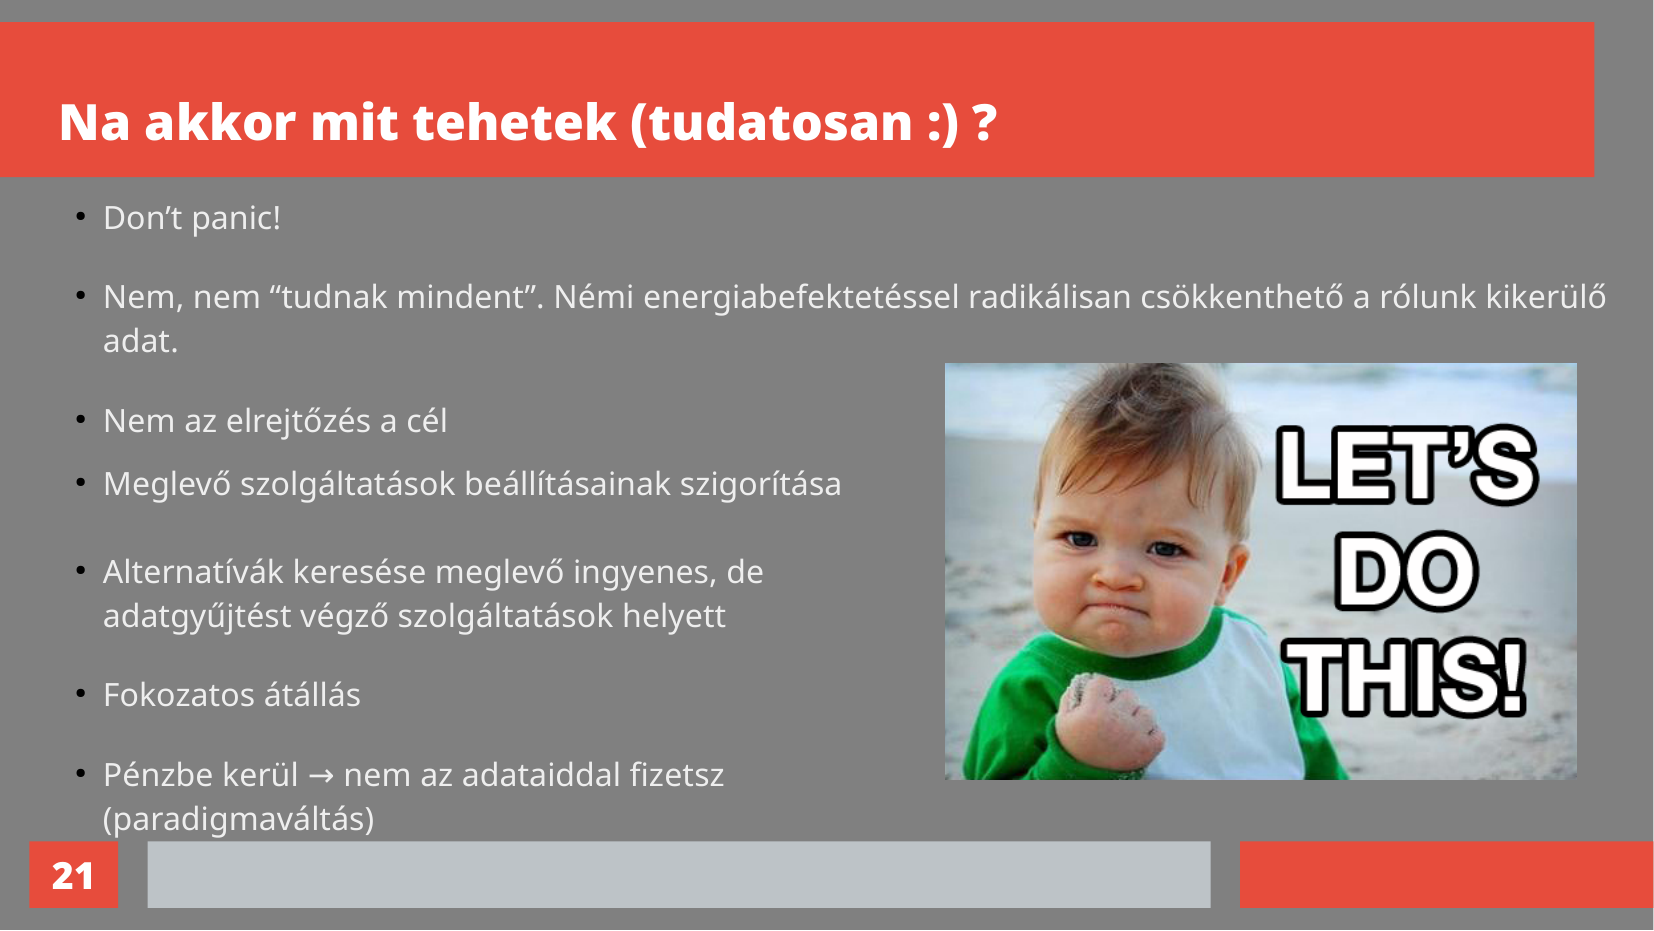

# Na akkor mit tehetek (tudatosan :) ?
Don’t panic!
Nem, nem “tudnak mindent”. Némi energiabefektetéssel radikálisan csökkenthető a rólunk kikerülő adat.
Nem az elrejtőzés a cél
Meglevő szolgáltatások beállításainak szigorítása
Alternatívák keresése meglevő ingyenes, de
adatgyűjtést végző szolgáltatások helyett
Fokozatos átállás
Pénzbe kerül → nem az adataiddal fizetsz
(paradigmaváltás)
21